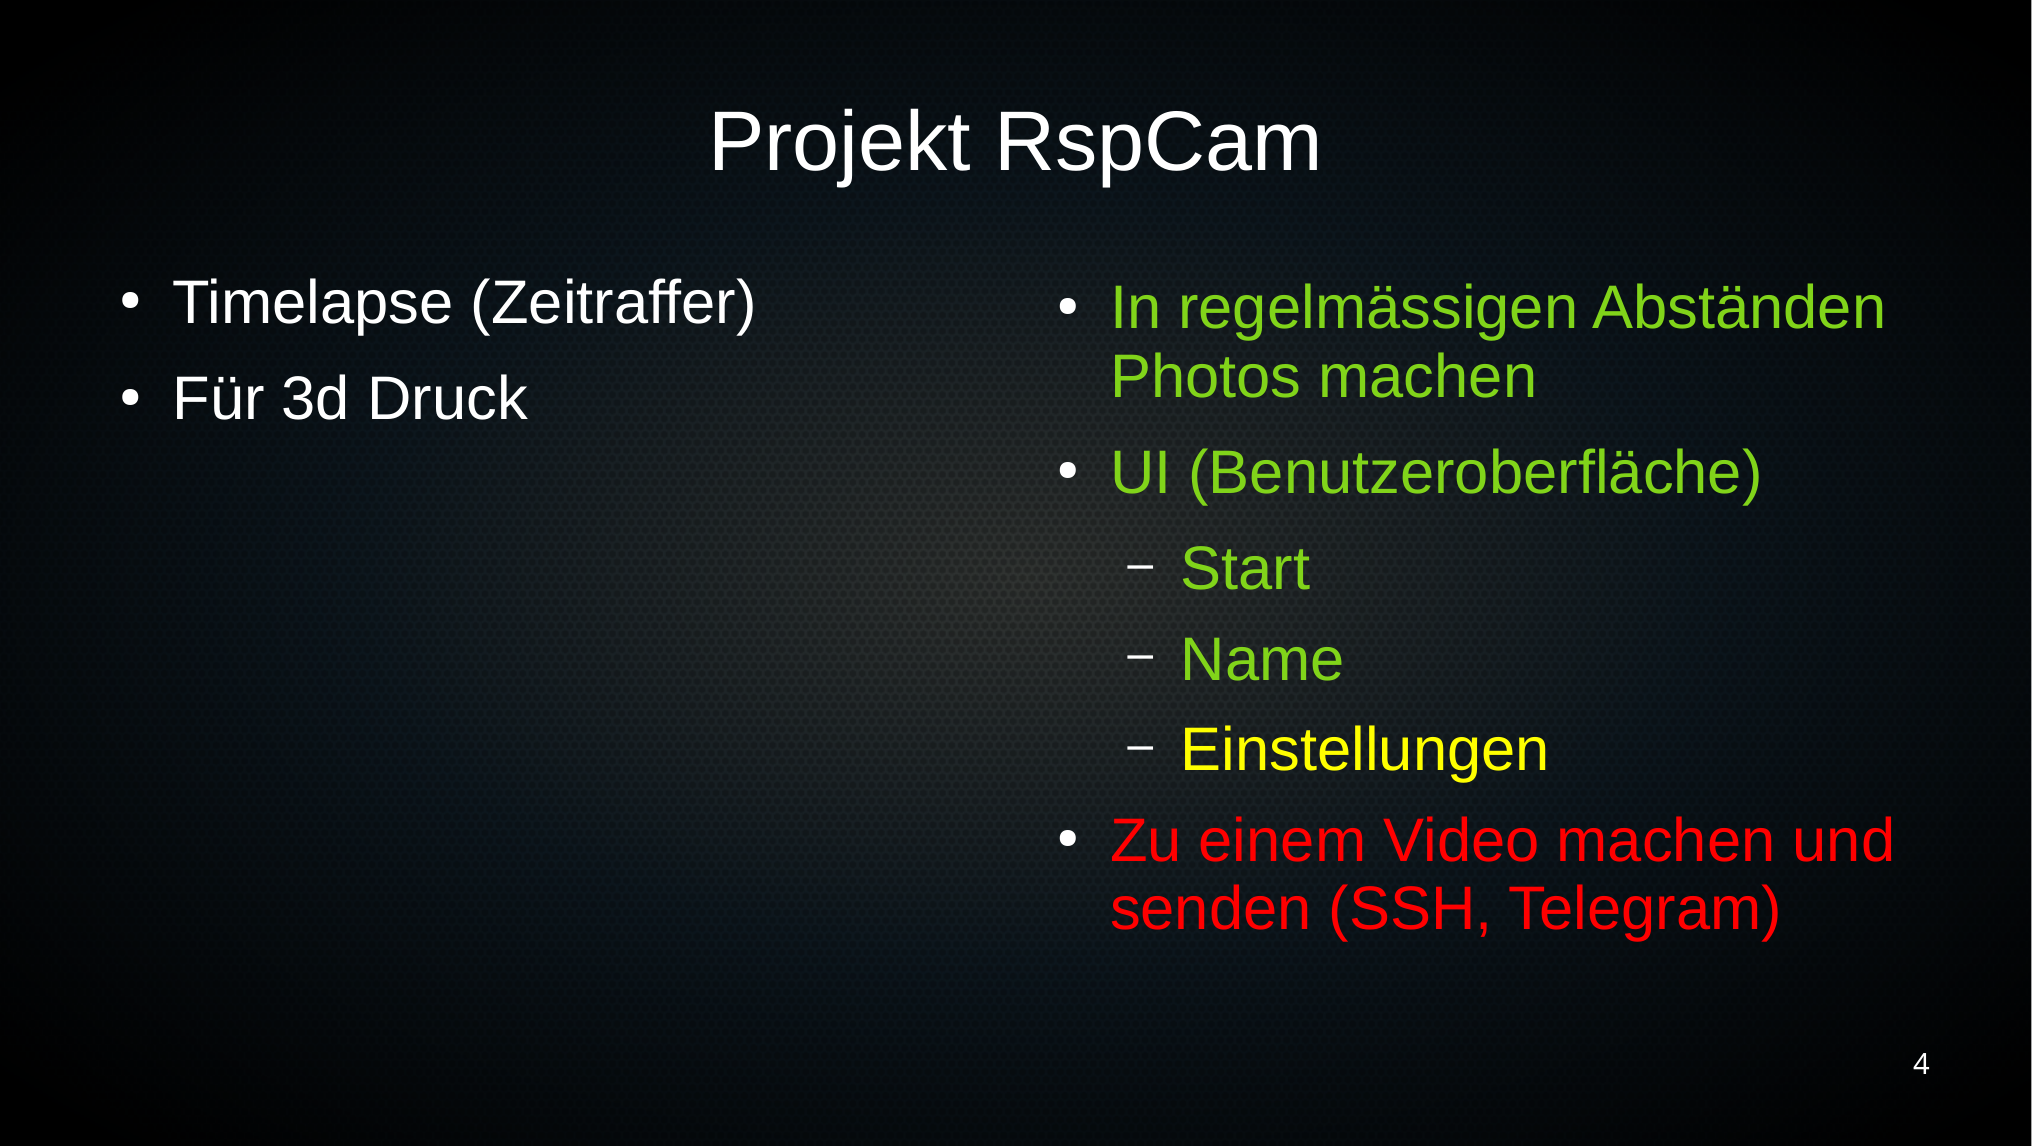

# Projekt RspCam
Timelapse (Zeitraffer)
Für 3d Druck
In regelmässigen Abständen Photos machen
UI (Benutzeroberfläche)
Start
Name
Einstellungen
Zu einem Video machen und senden (SSH, Telegram)
4